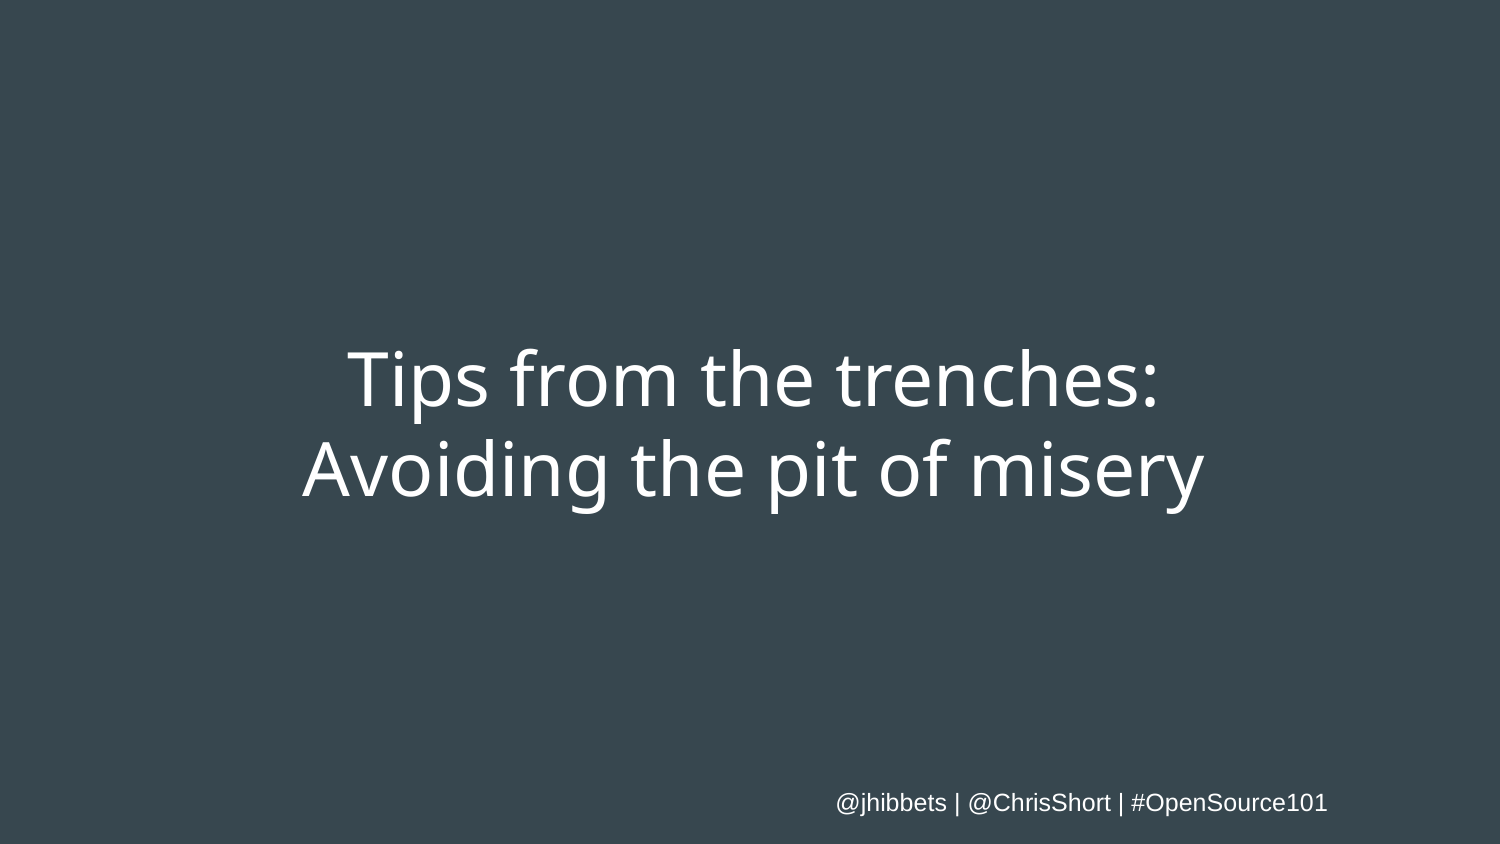

# Tips from the trenches: Avoiding the pit of misery